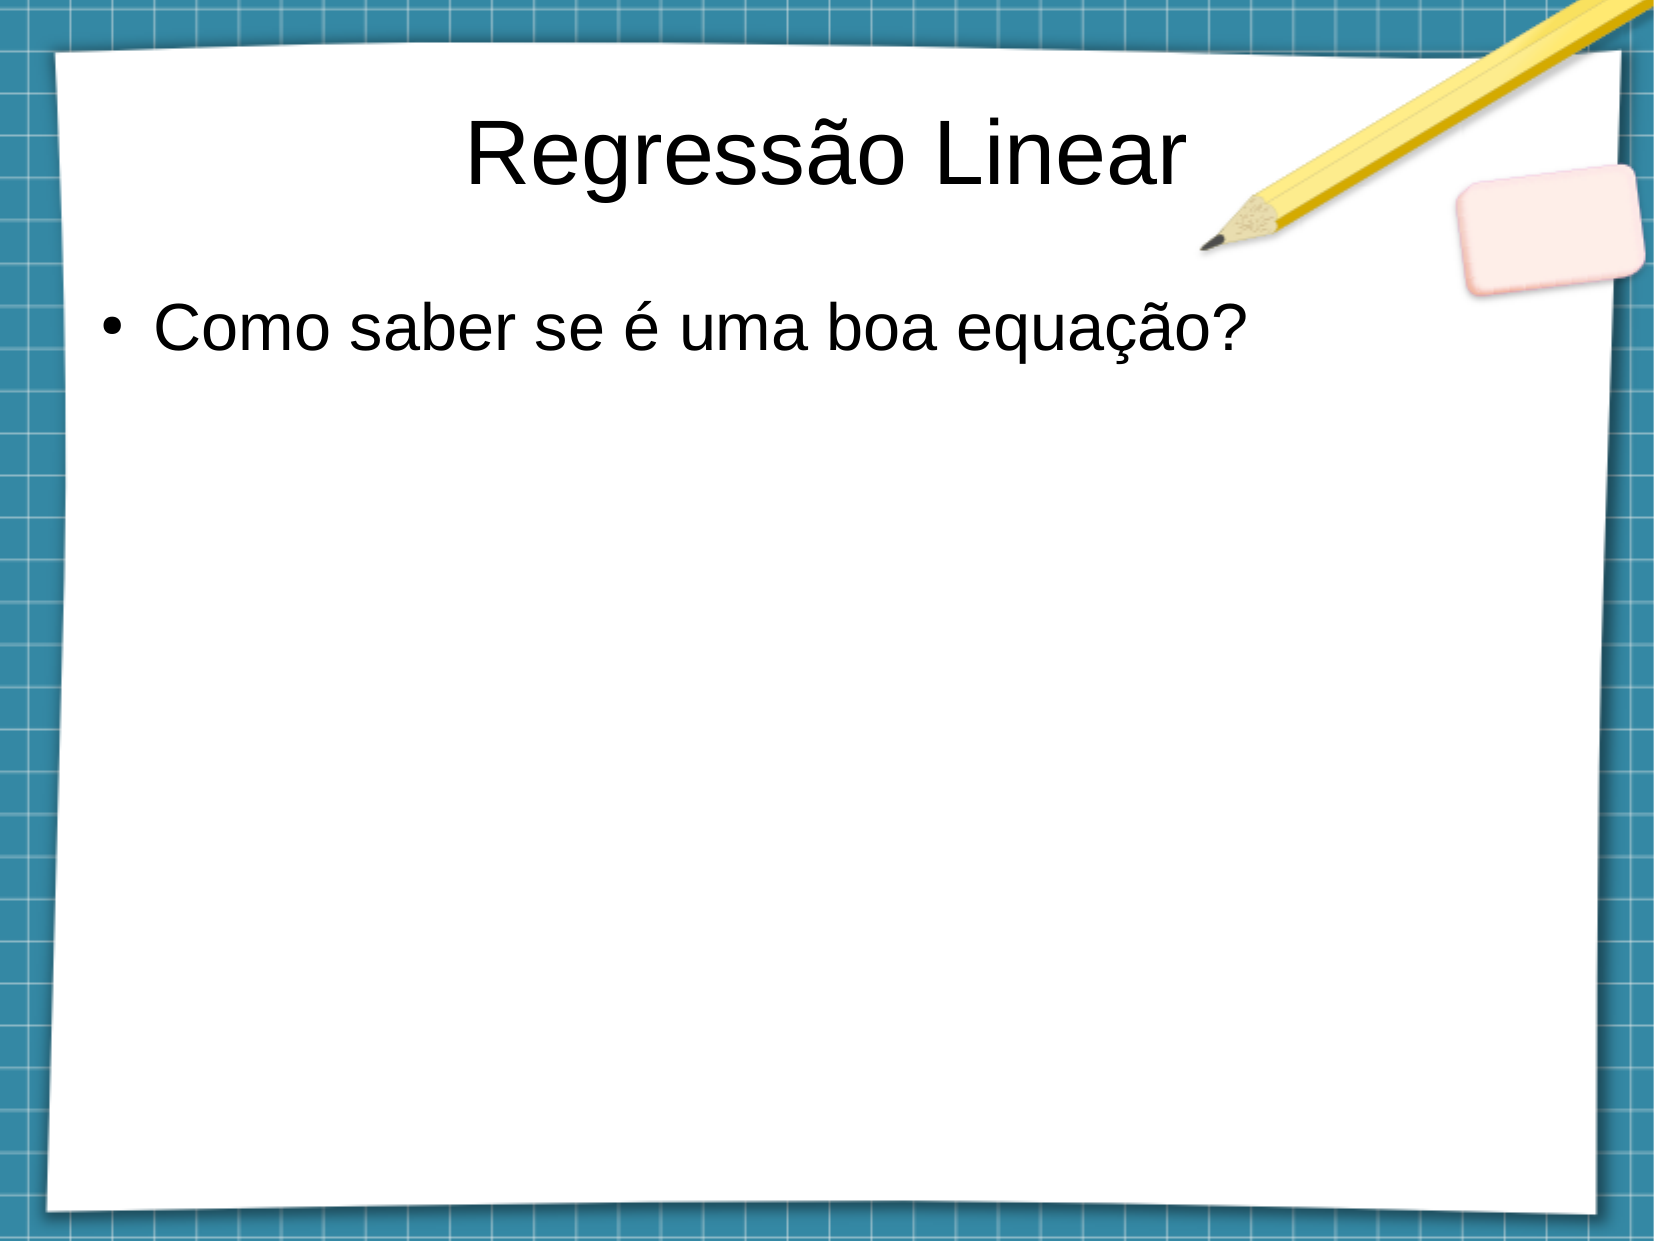

# Regressão Linear
Como saber se é uma boa equação?